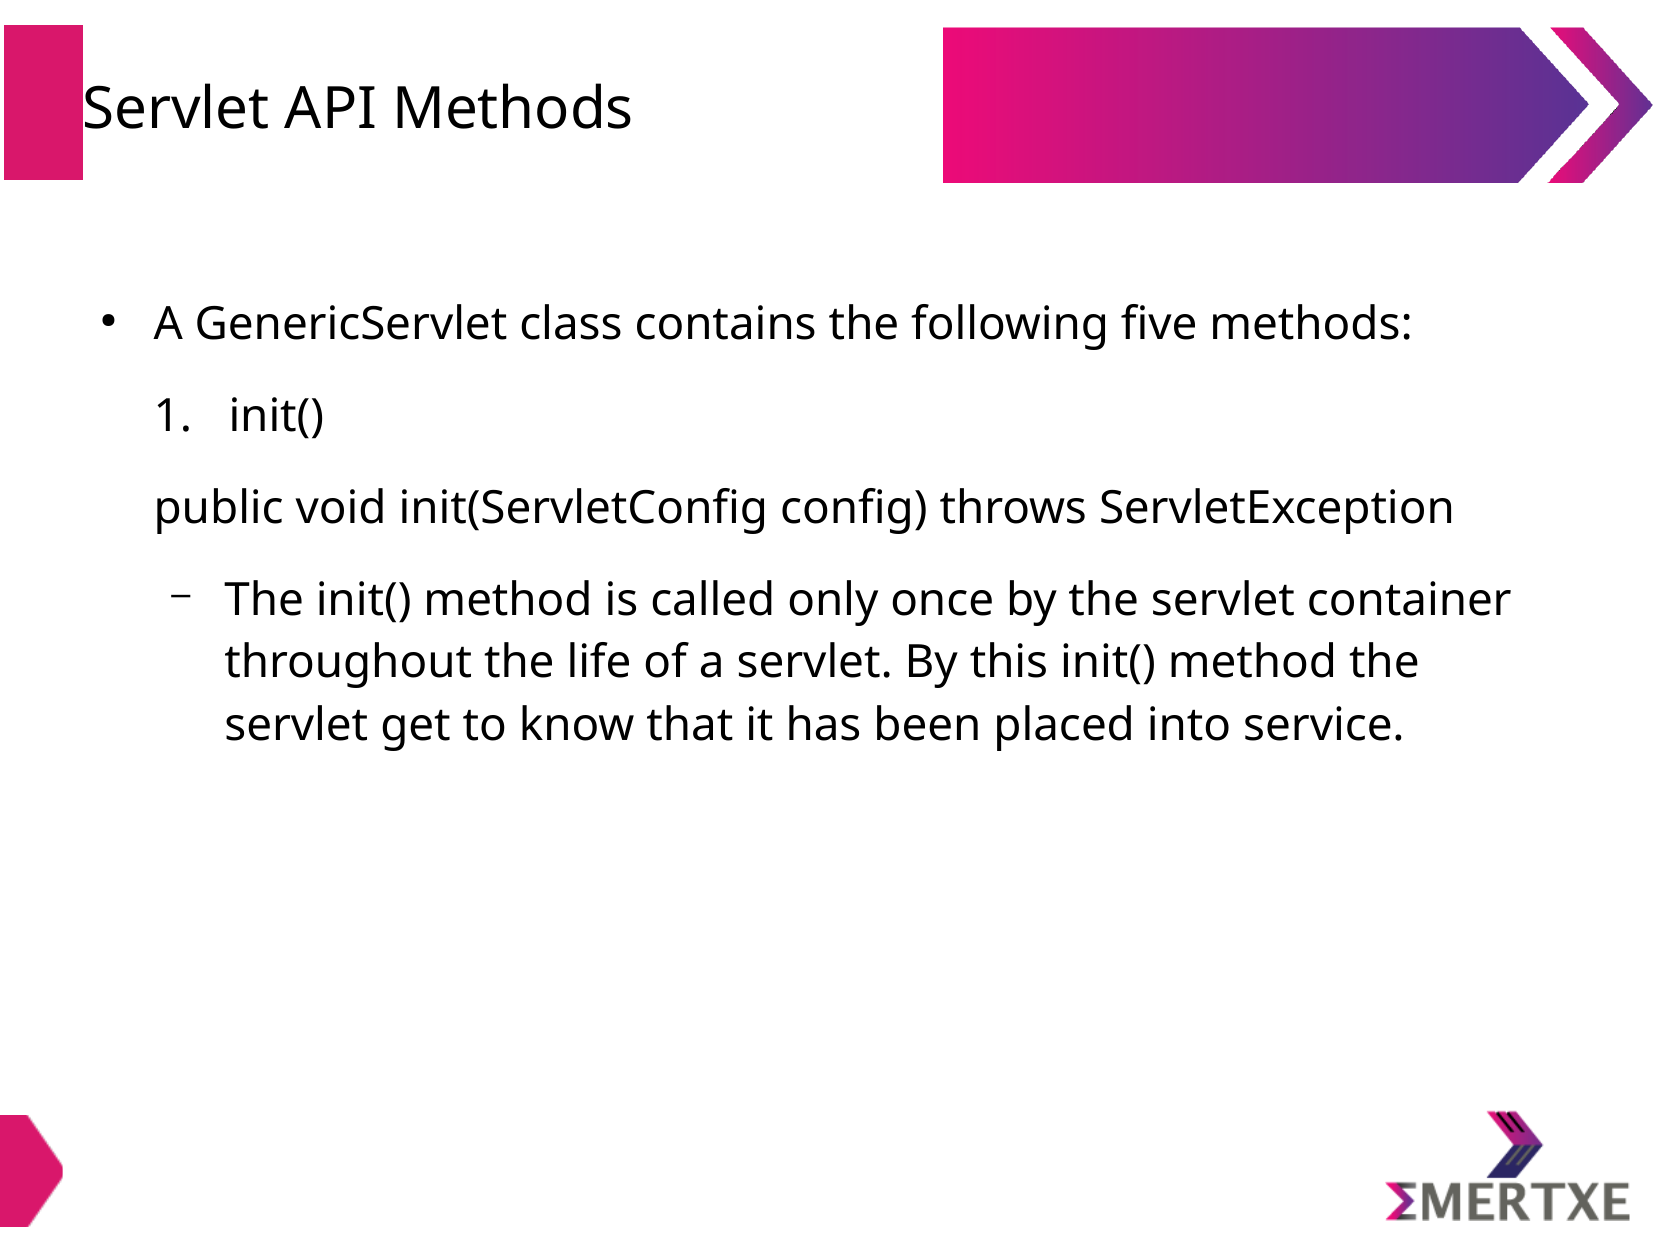

# Servlet API Methods
A GenericServlet class contains the following five methods:
1.	init()
public void init(ServletConfig config) throws ServletException
The init() method is called only once by the servlet container throughout the life of a servlet. By this init() method the servlet get to know that it has been placed into service.